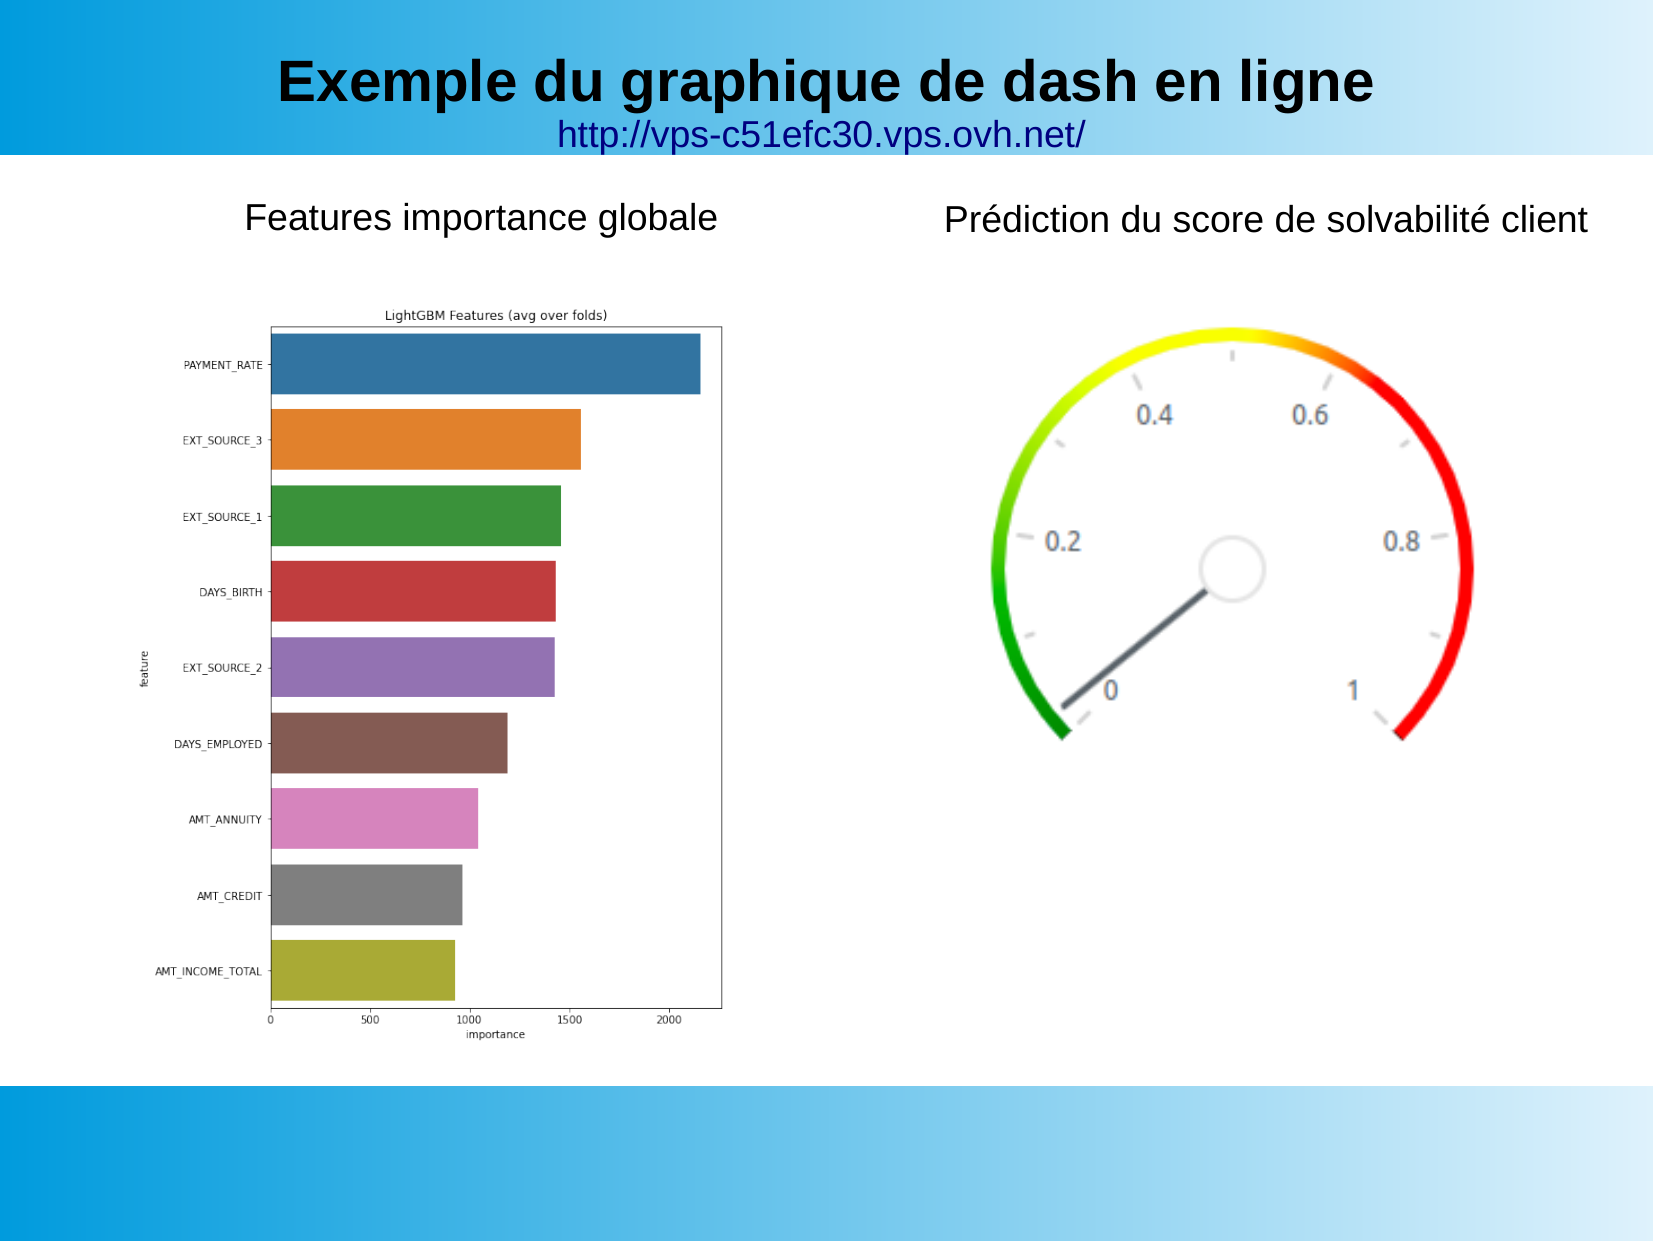

# Exemple du graphique de dash en ligne http://vps-c51efc30.vps.ovh.net/
 Features importance globale
 Prédiction du score de solvabilité client